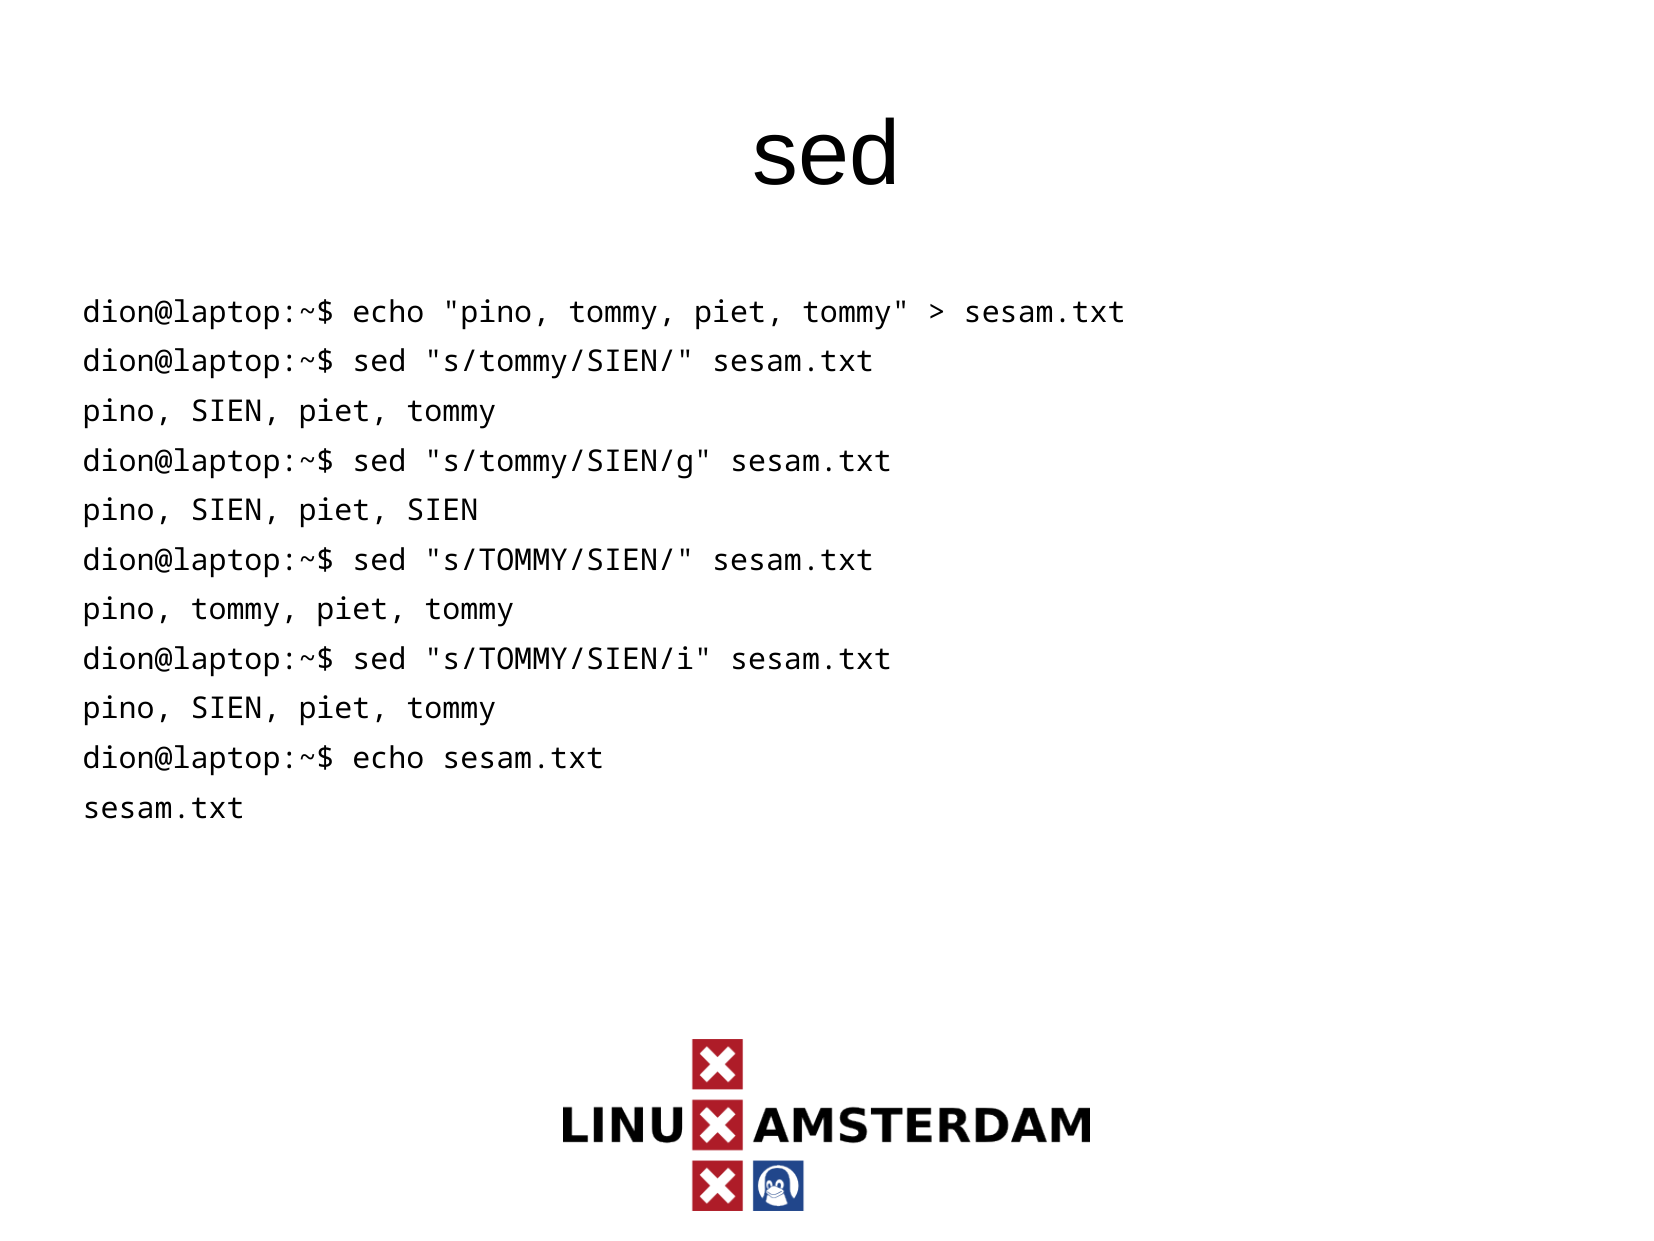

# sed
dion@laptop:~$ echo "pino, tommy, piet, tommy" > sesam.txt
dion@laptop:~$ sed "s/tommy/SIEN/" sesam.txt
pino, SIEN, piet, tommy
dion@laptop:~$ sed "s/tommy/SIEN/g" sesam.txt
pino, SIEN, piet, SIEN
dion@laptop:~$ sed "s/TOMMY/SIEN/" sesam.txt
pino, tommy, piet, tommy
dion@laptop:~$ sed "s/TOMMY/SIEN/i" sesam.txt
pino, SIEN, piet, tommy
dion@laptop:~$ echo sesam.txt
sesam.txt